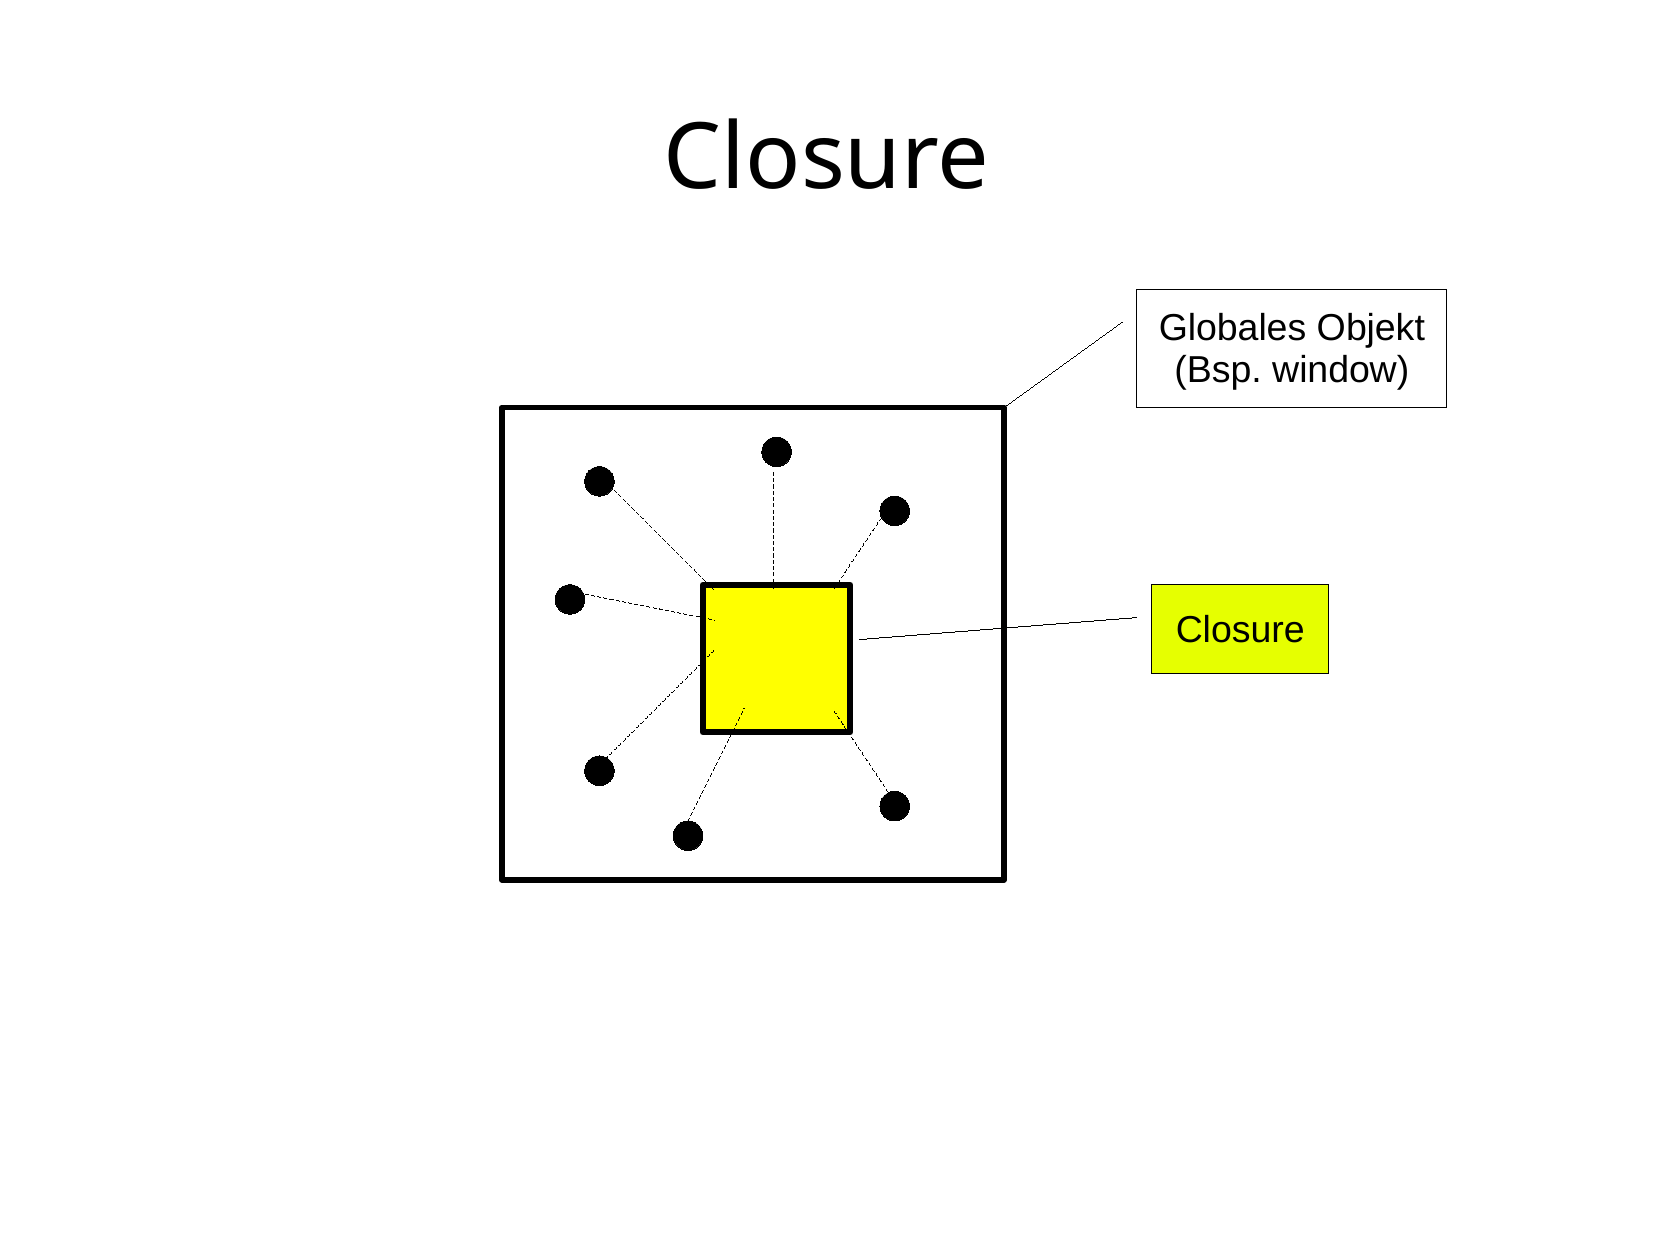

# Closure
Globales Objekt
(Bsp. window)
Closure